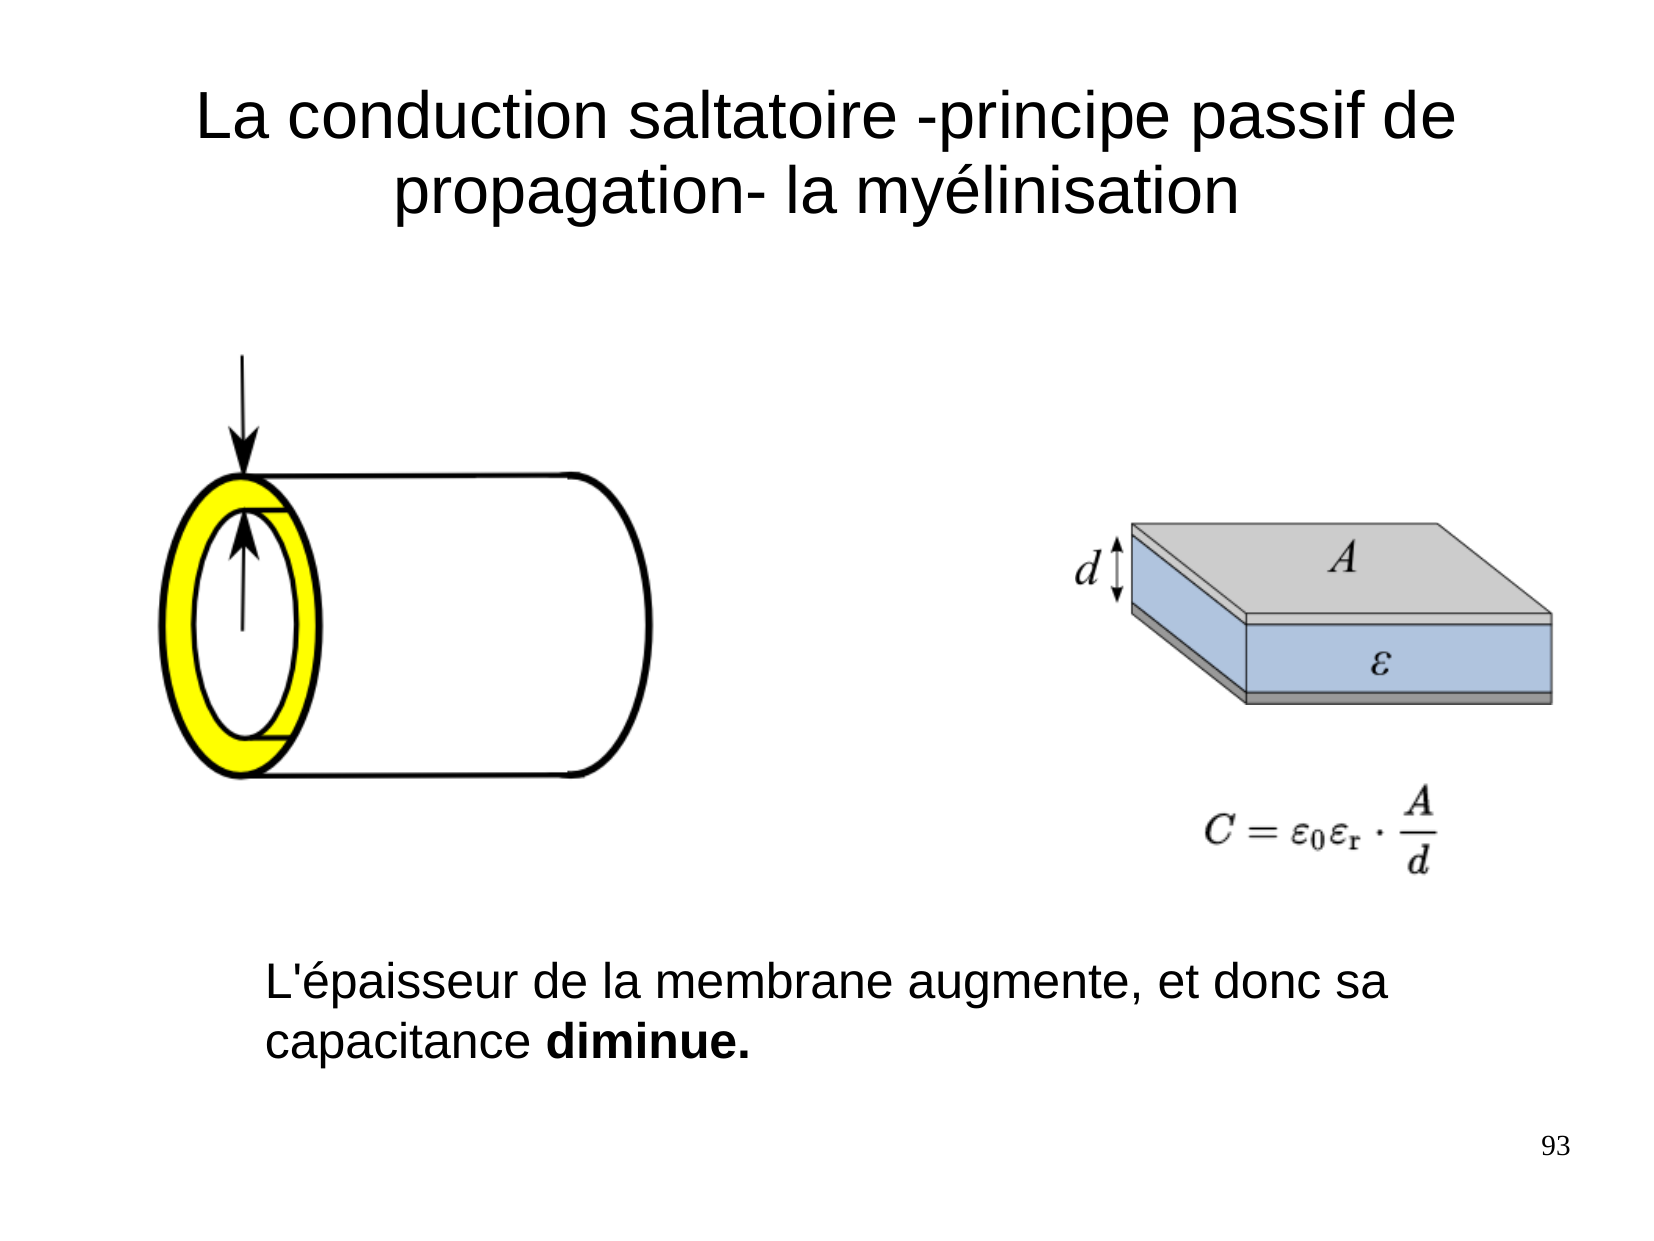

# La conduction saltatoire -principe passif de propagation- la myélinisation
L'épaisseur de la membrane augmente, et donc sa capacitance diminue.
93